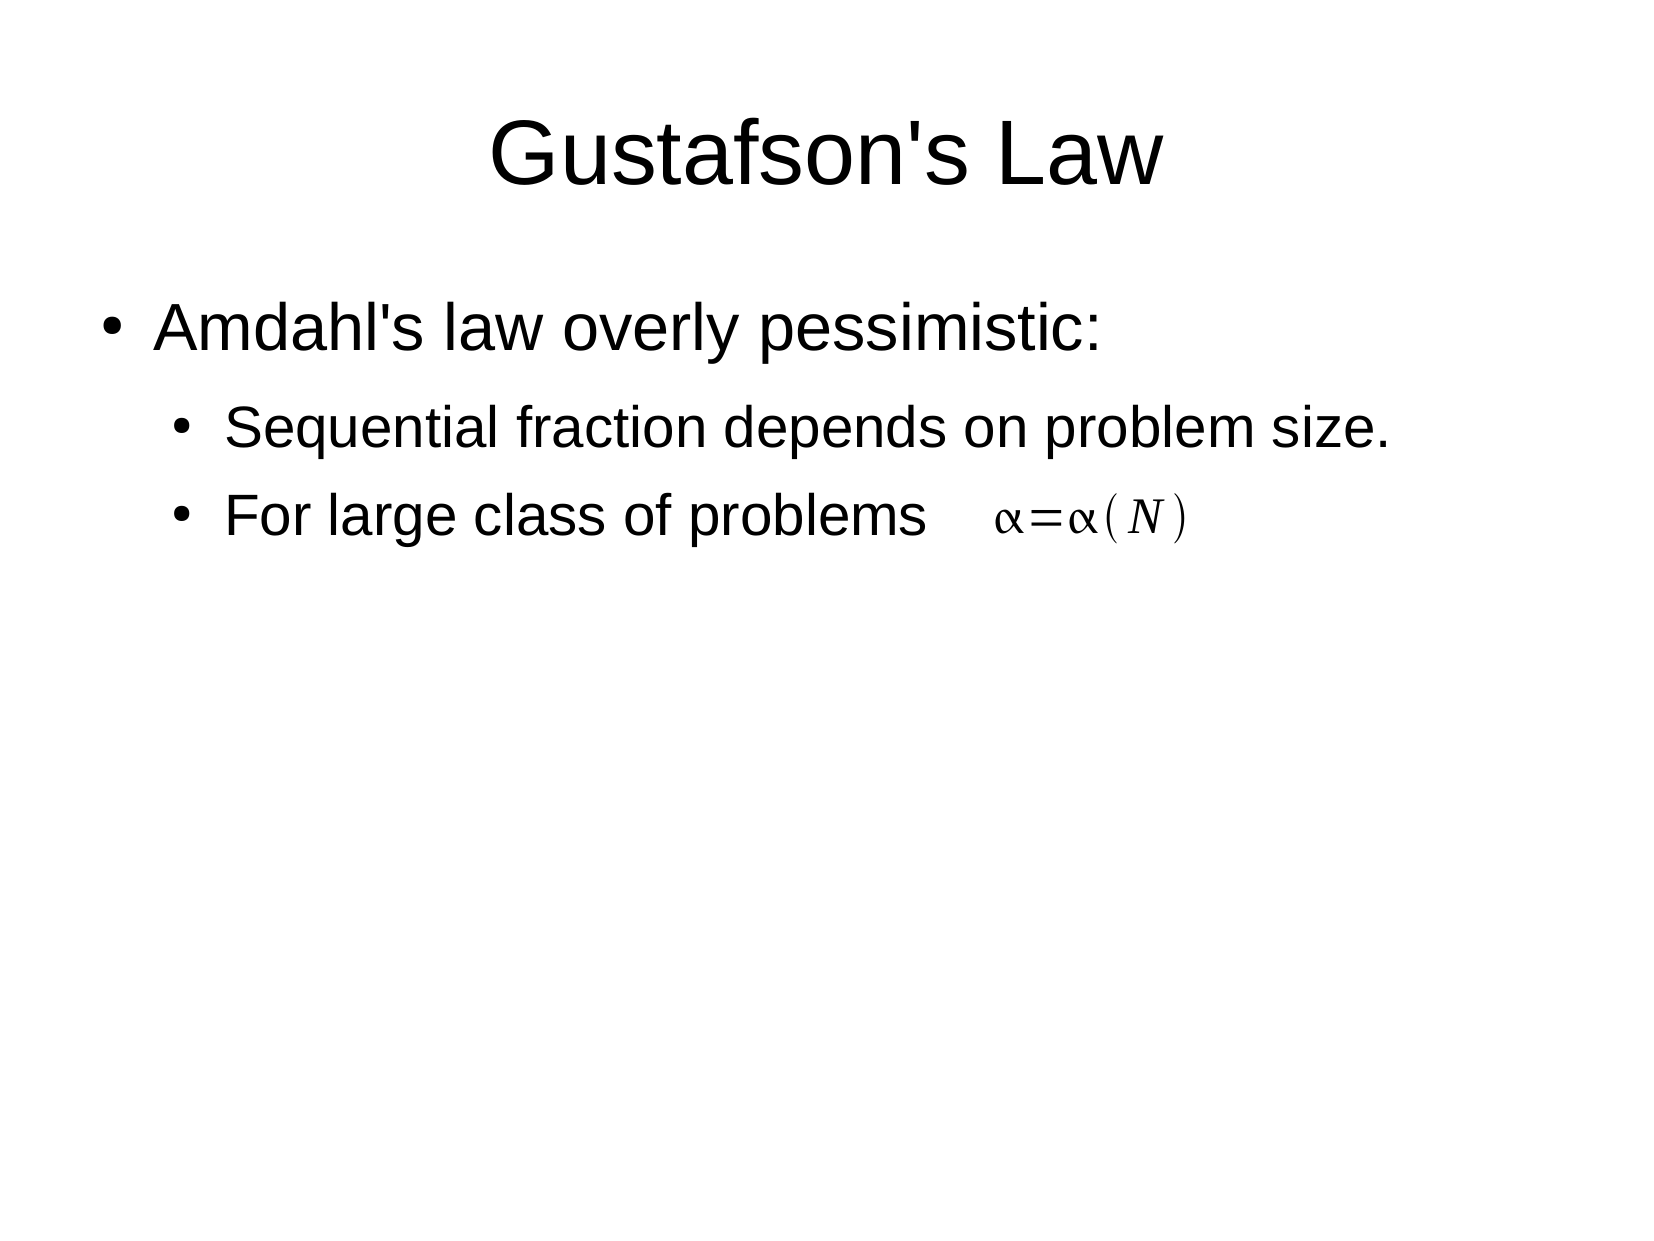

# Gustafson's Law
Amdahl's law overly pessimistic:
Sequential fraction depends on problem size.
For large class of problems